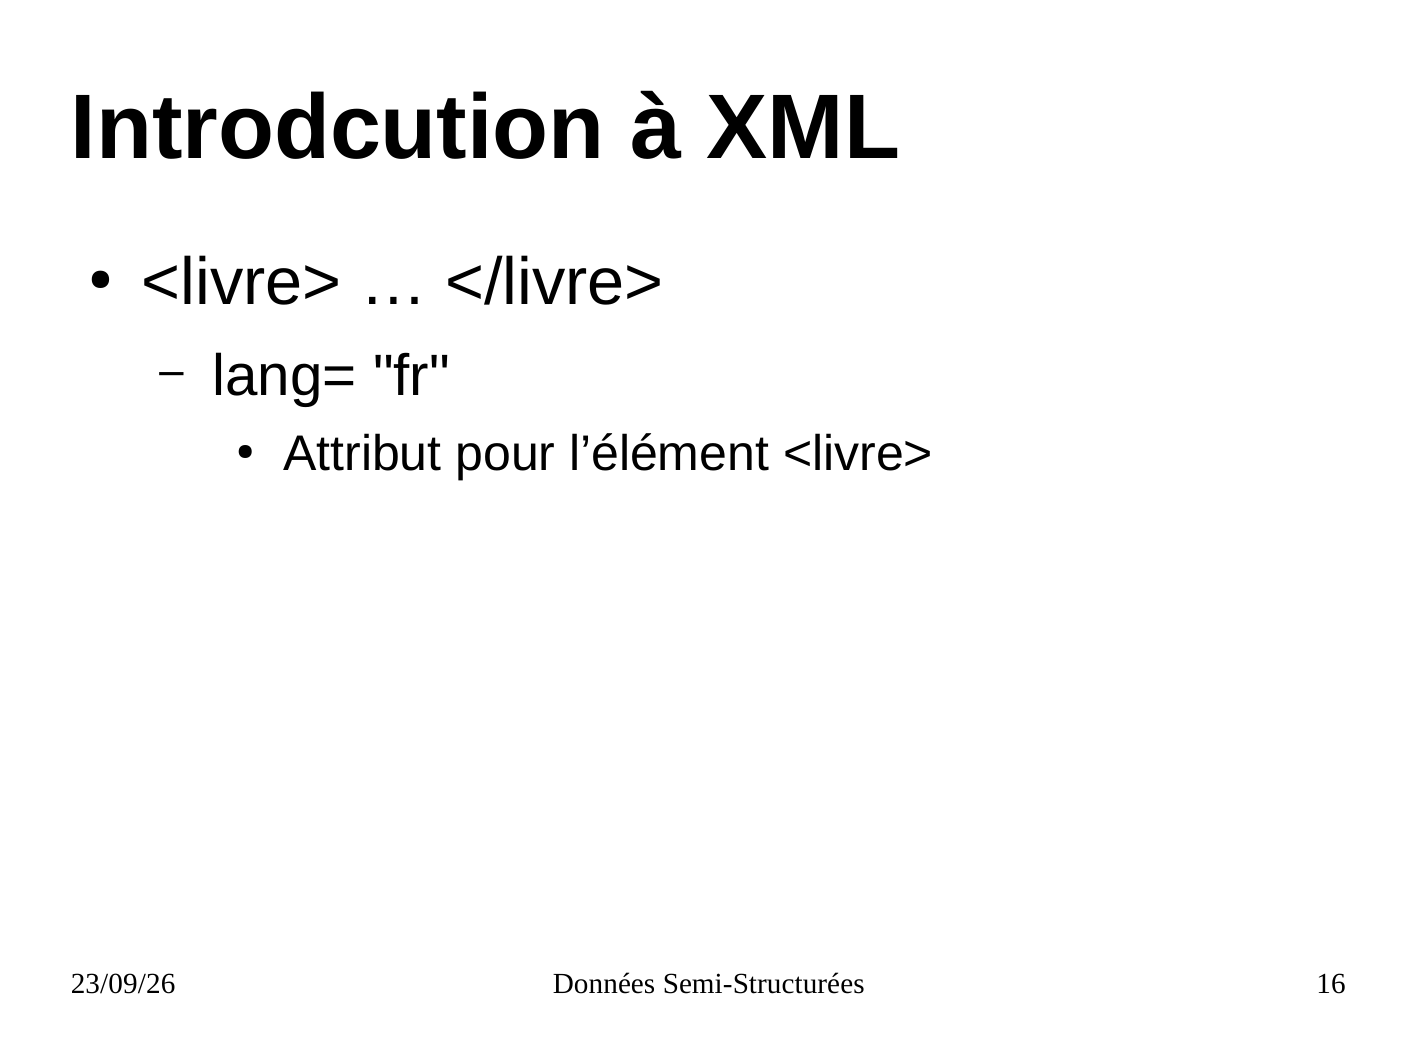

# Introdcution à XML
<livre> … </livre>
lang= "fr"
Attribut pour l’élément <livre>
Données Semi-Structurées
16